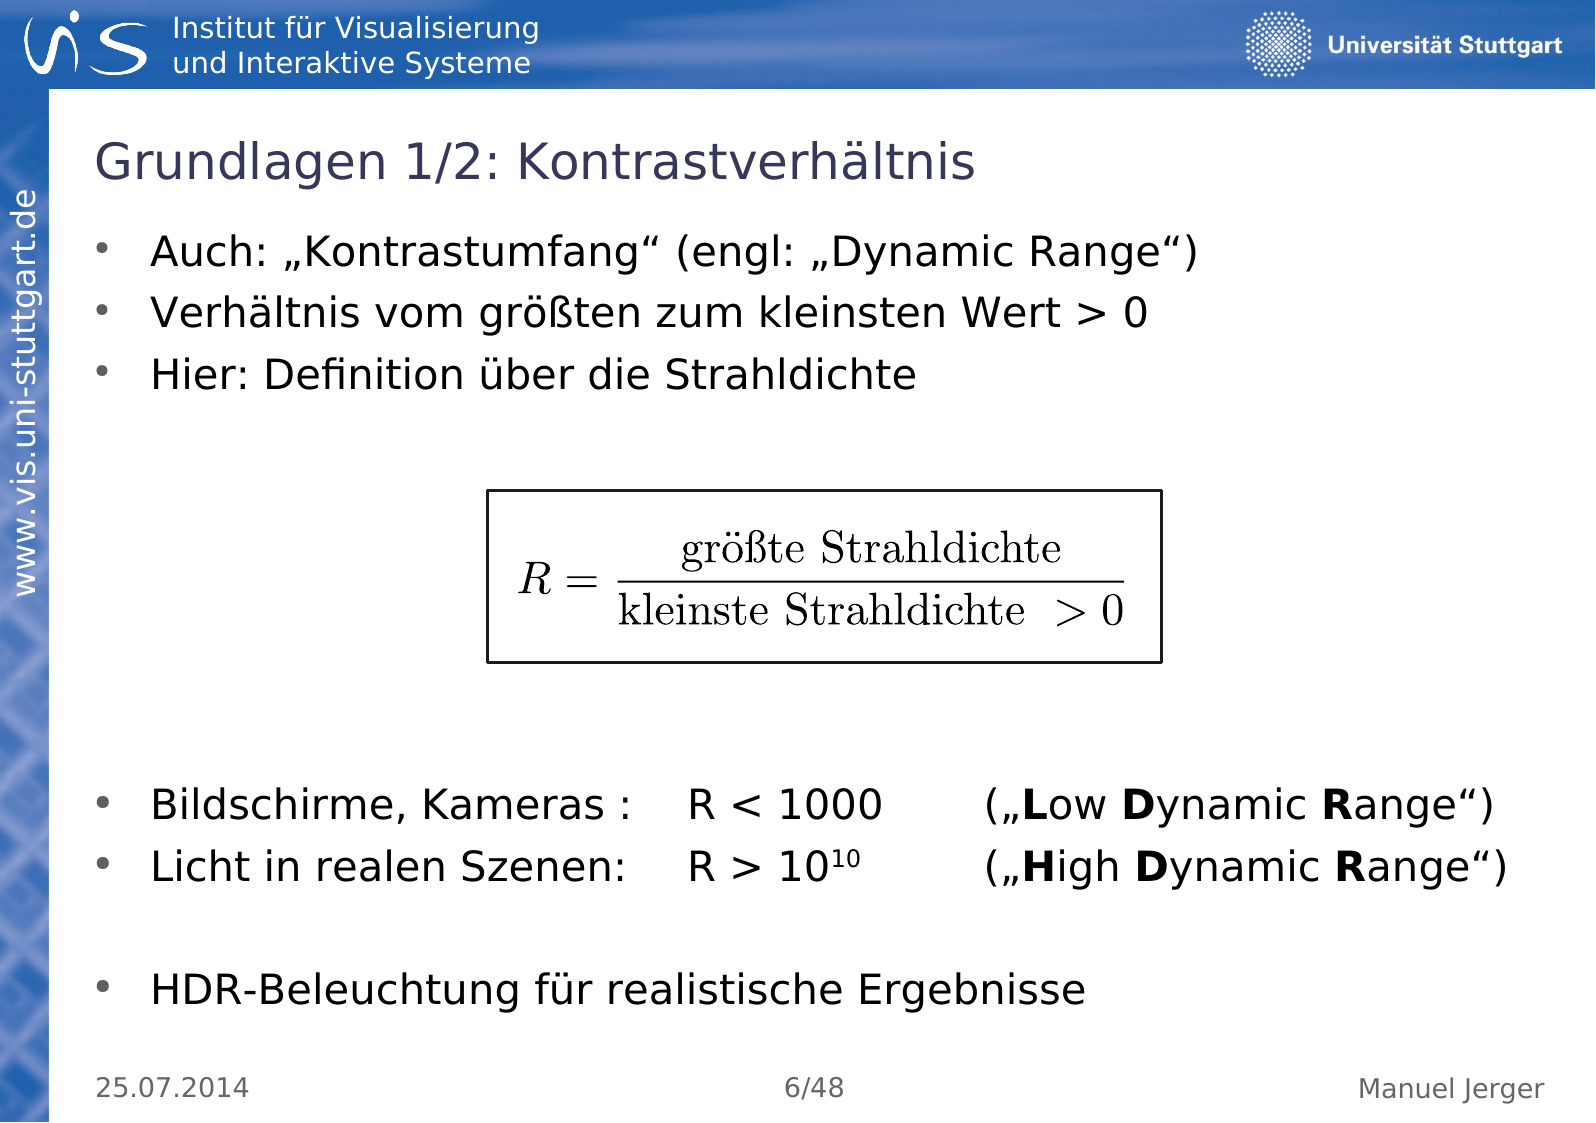

# Grundlagen 1/2: Kontrastverhältnis
Auch: „Kontrastumfang“ (engl: „Dynamic Range“)
Verhältnis vom größten zum kleinsten Wert > 0
Hier: Definition über die Strahldichte
Bildschirme, Kameras : 	R < 1000	(„Low Dynamic Range“)
Licht in realen Szenen:	R > 1010 	(„High Dynamic Range“)
HDR-Beleuchtung für realistische Ergebnisse